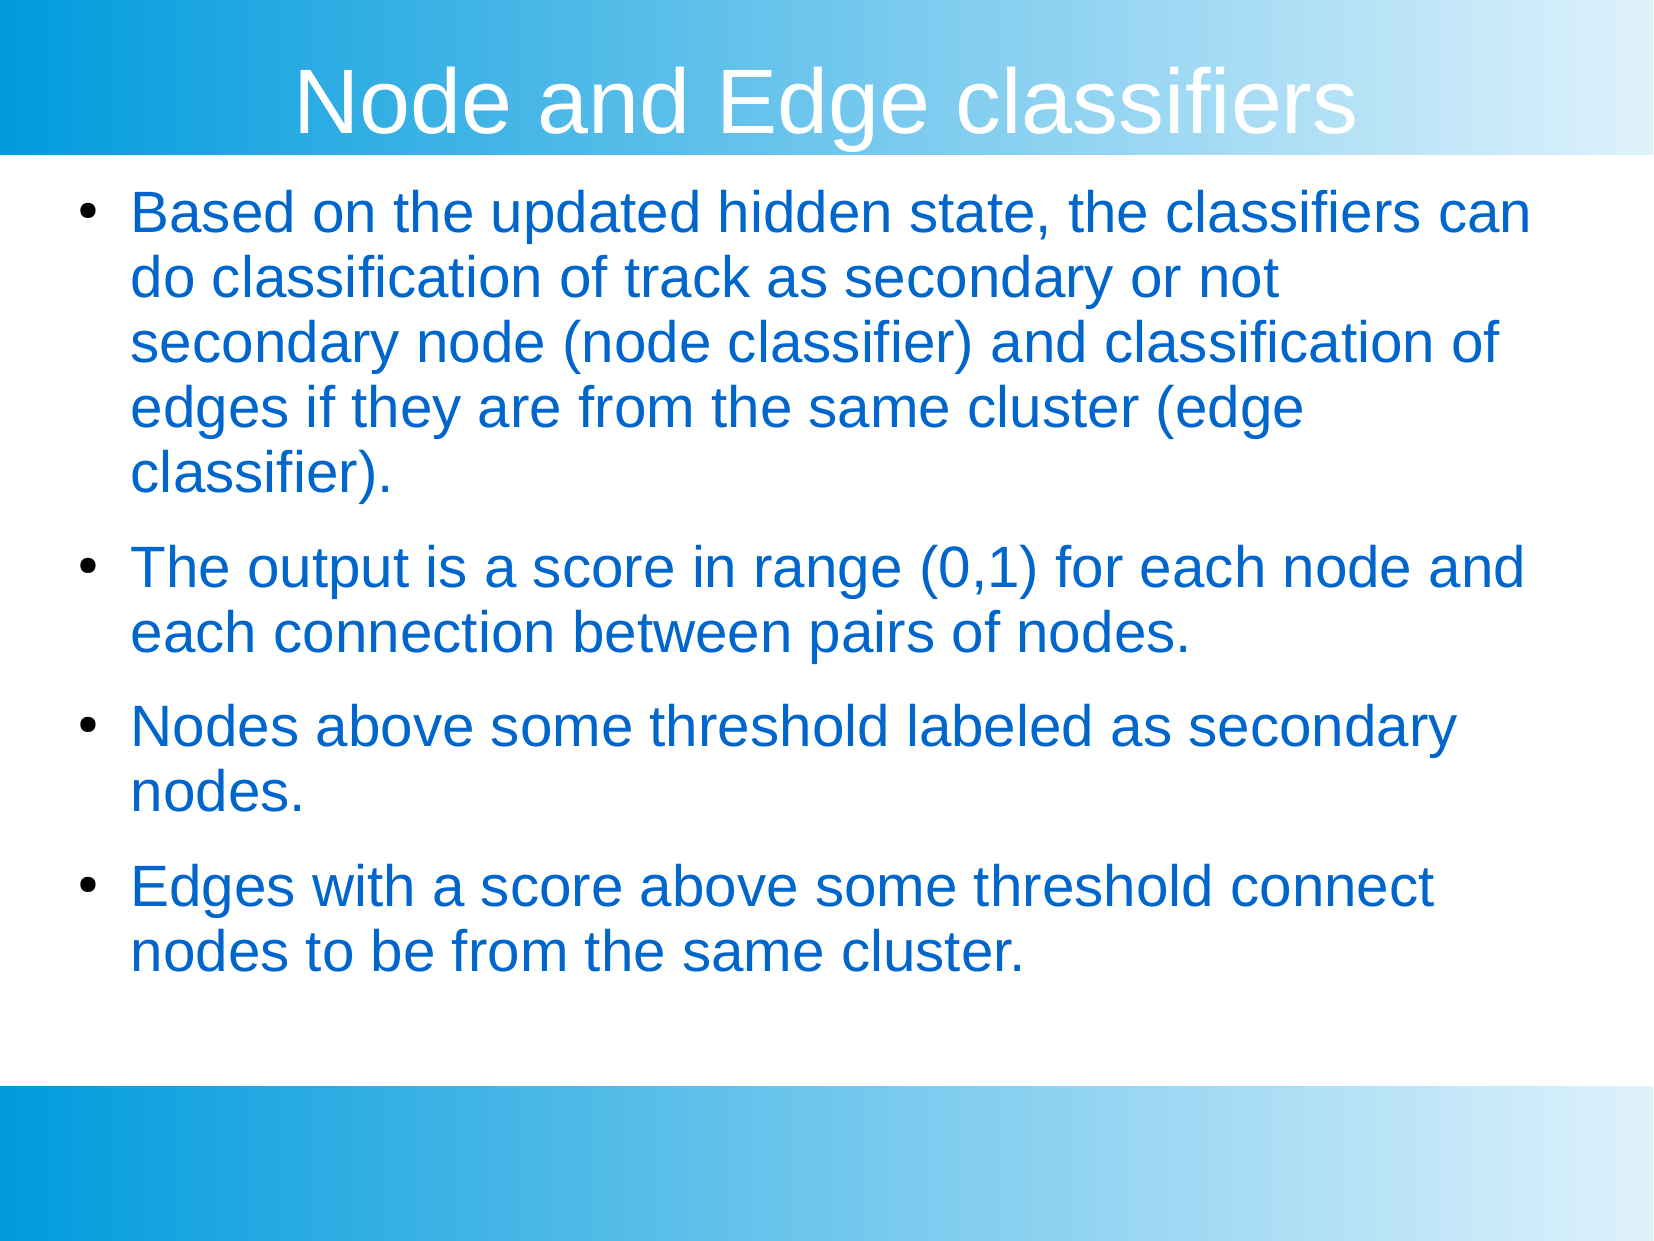

# Node and Edge classifiers
Based on the updated hidden state, the classifiers can do classification of track as secondary or not secondary node (node classifier) and classification of edges if they are from the same cluster (edge classifier).
The output is a score in range (0,1) for each node and each connection between pairs of nodes.
Nodes above some threshold labeled as secondary nodes.
Edges with a score above some threshold connect nodes to be from the same cluster.